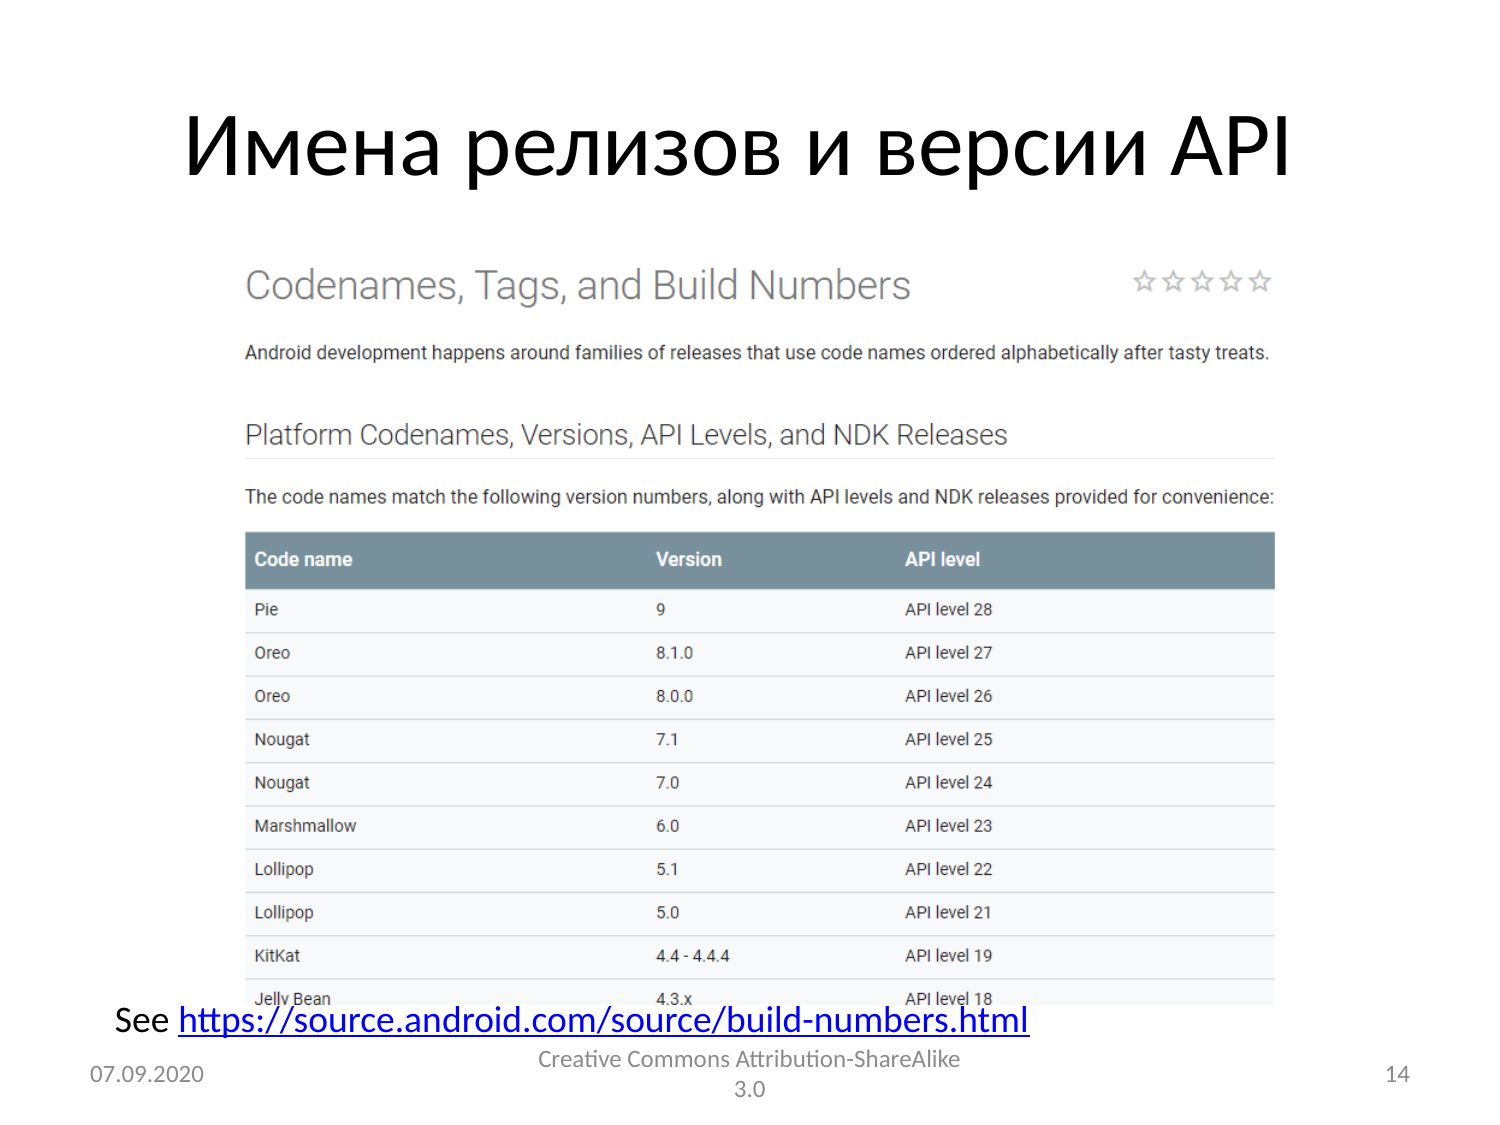

# Имена релизов и версии API
See https://source.android.com/source/build-numbers.html
07.09.2020
Creative Commons Attribution-ShareAlike 3.0